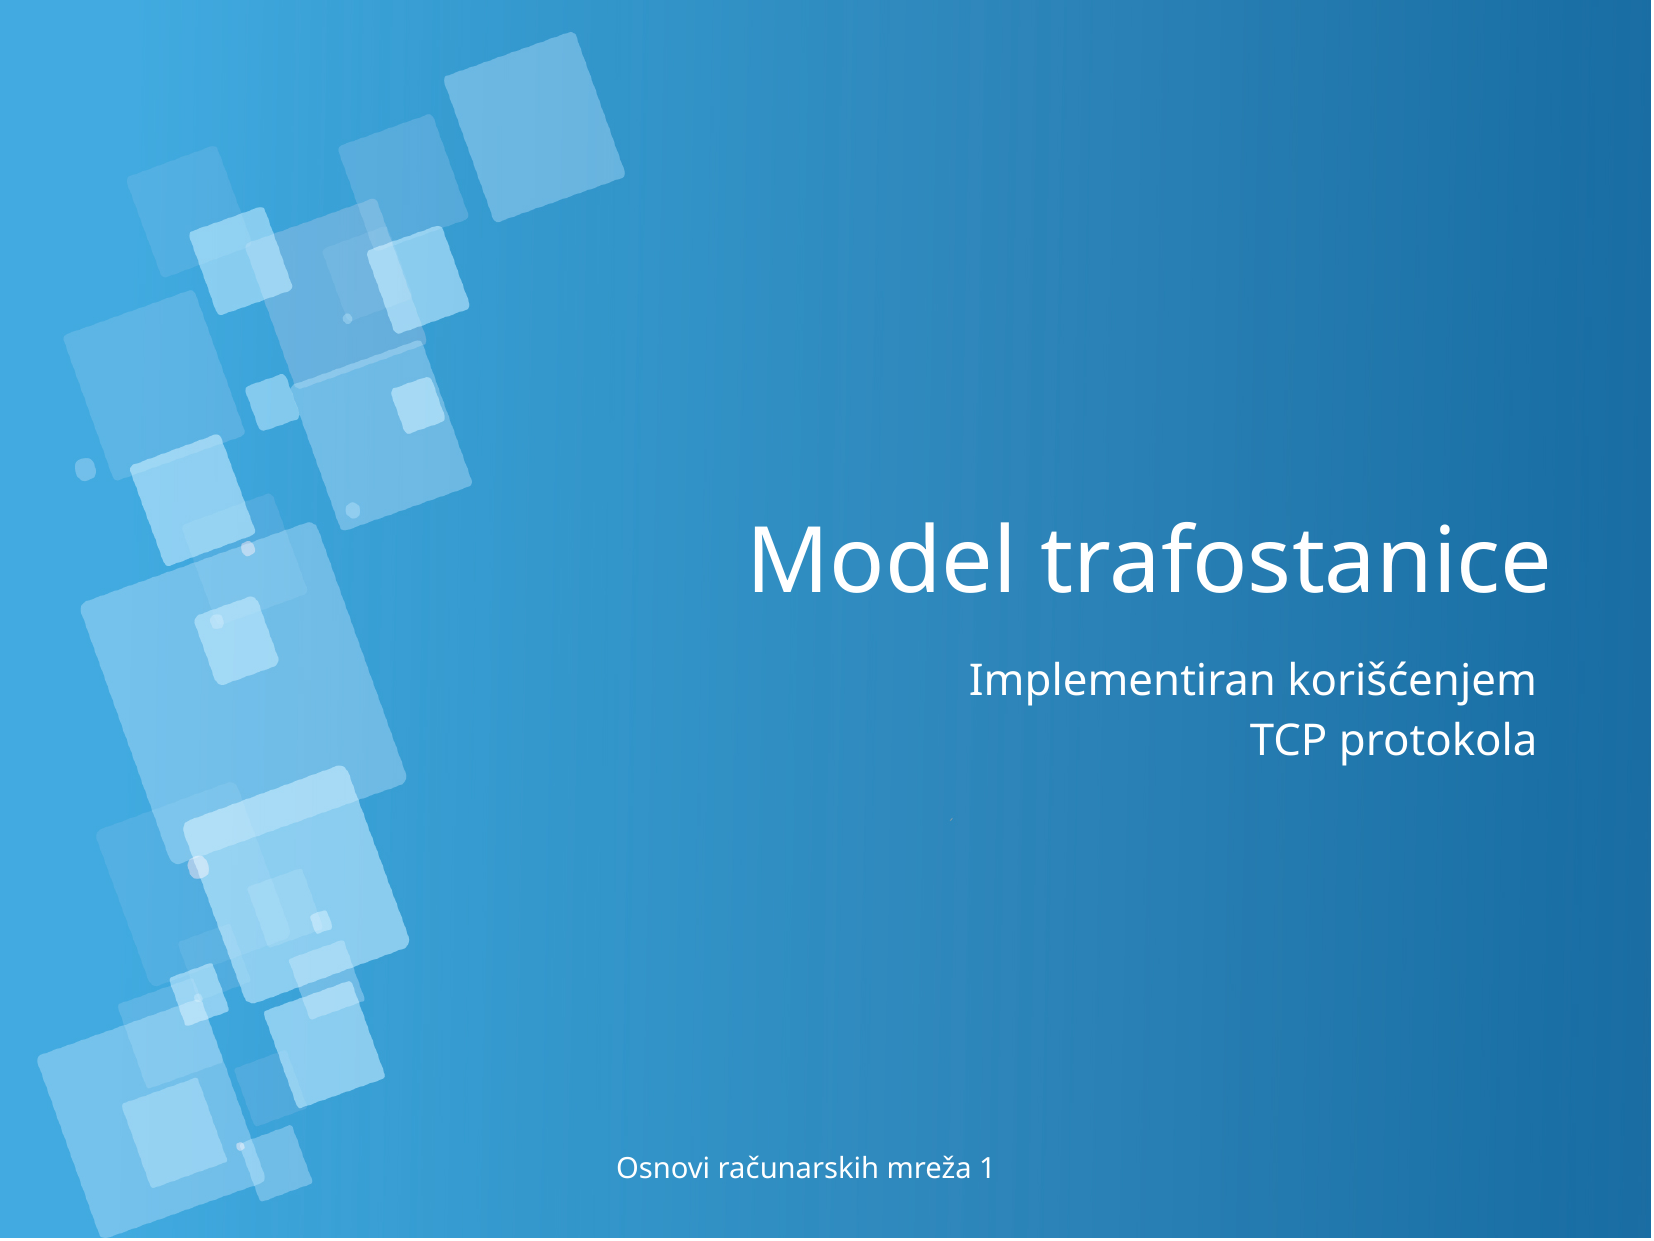

# Model trafostanice
Implementiran korišćenjem TCP protokola
Osnovi računarskih mreža 1